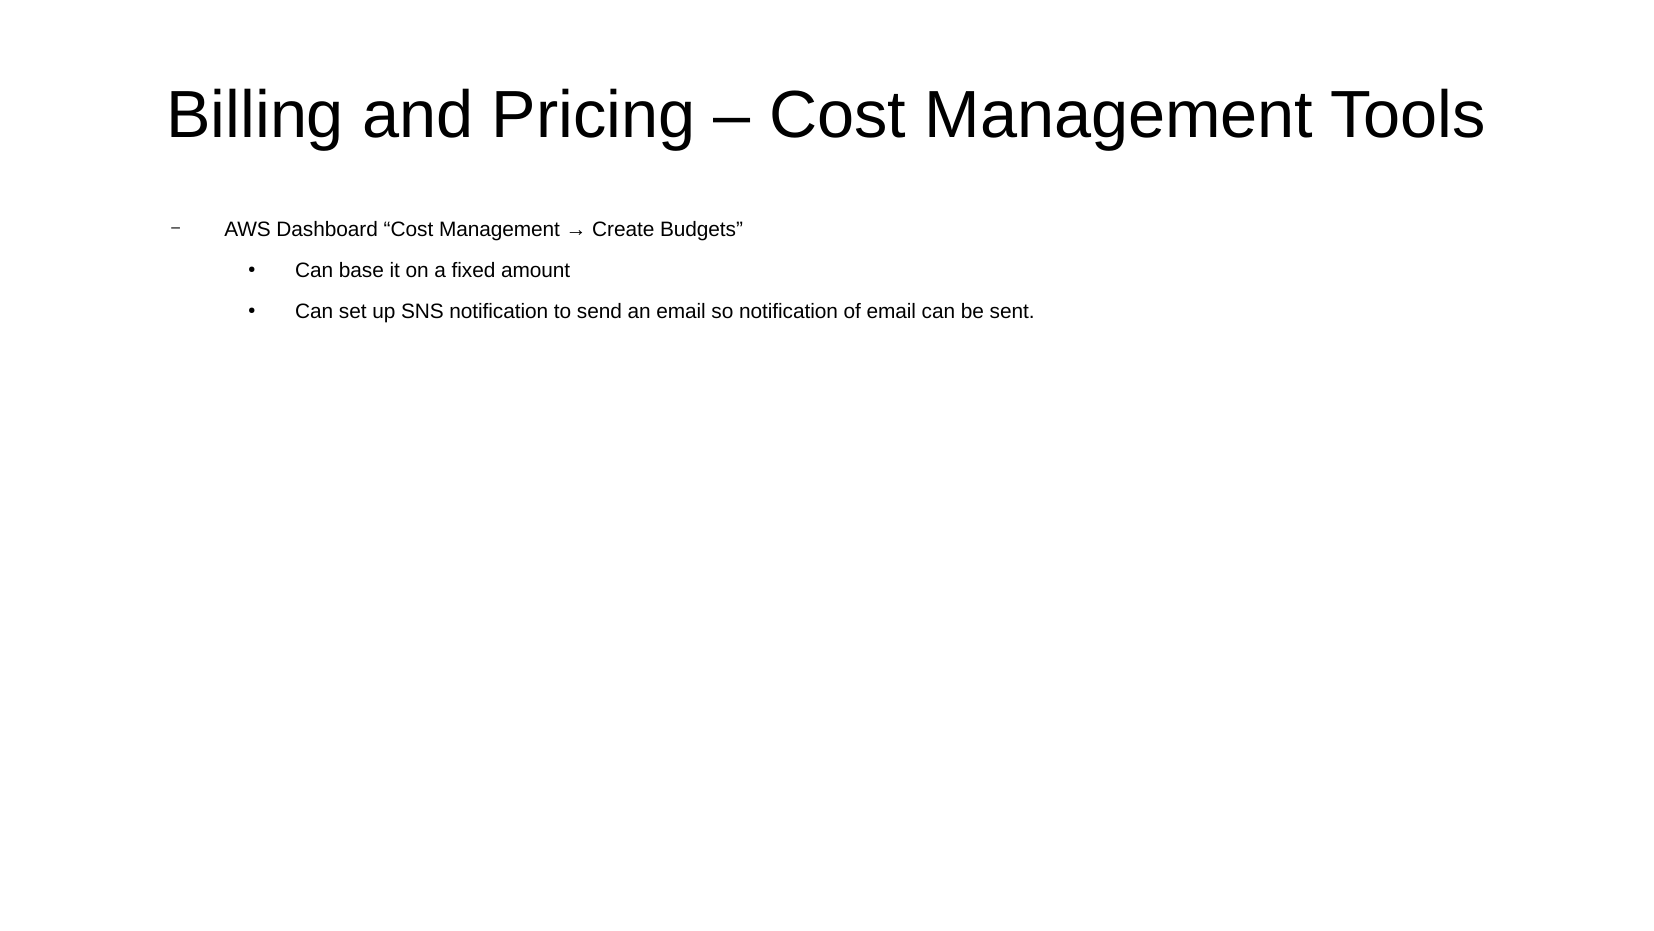

# Billing and Pricing – Cost Management Tools
AWS Dashboard “Cost Management → Create Budgets”
Can base it on a fixed amount
Can set up SNS notification to send an email so notification of email can be sent.